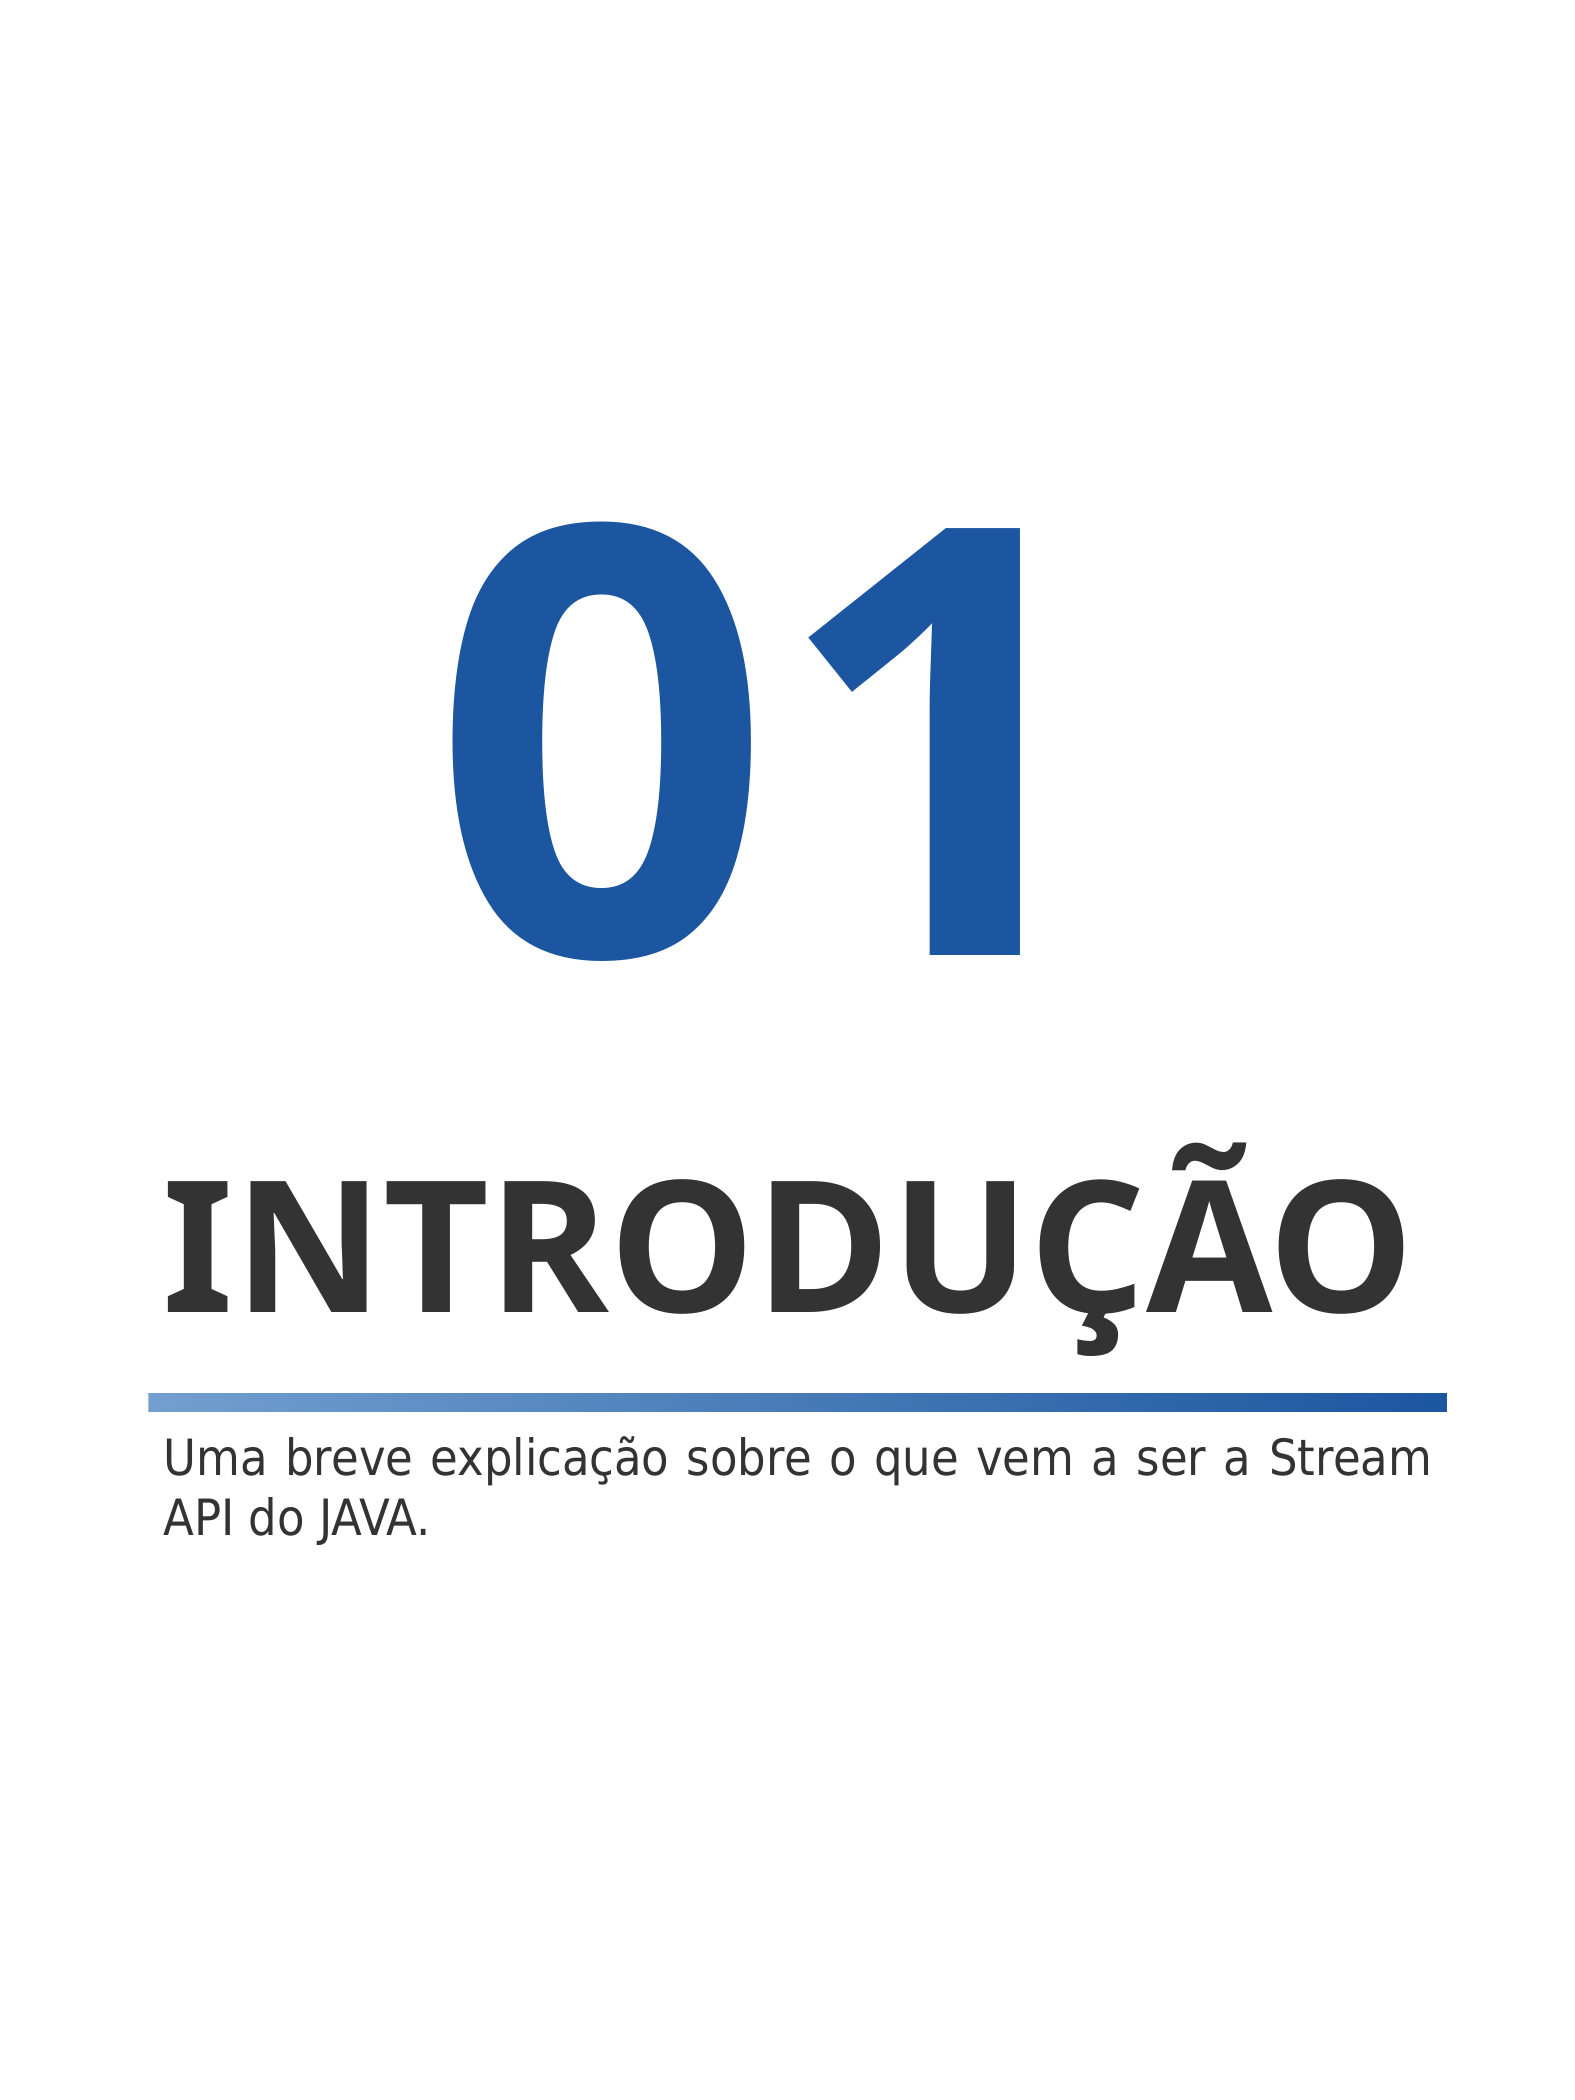

01
INTRODUÇÃO
Uma breve explicação sobre o que vem a ser a Stream API do JAVA.
STREAM API JAVA - EDER FONSECA
3